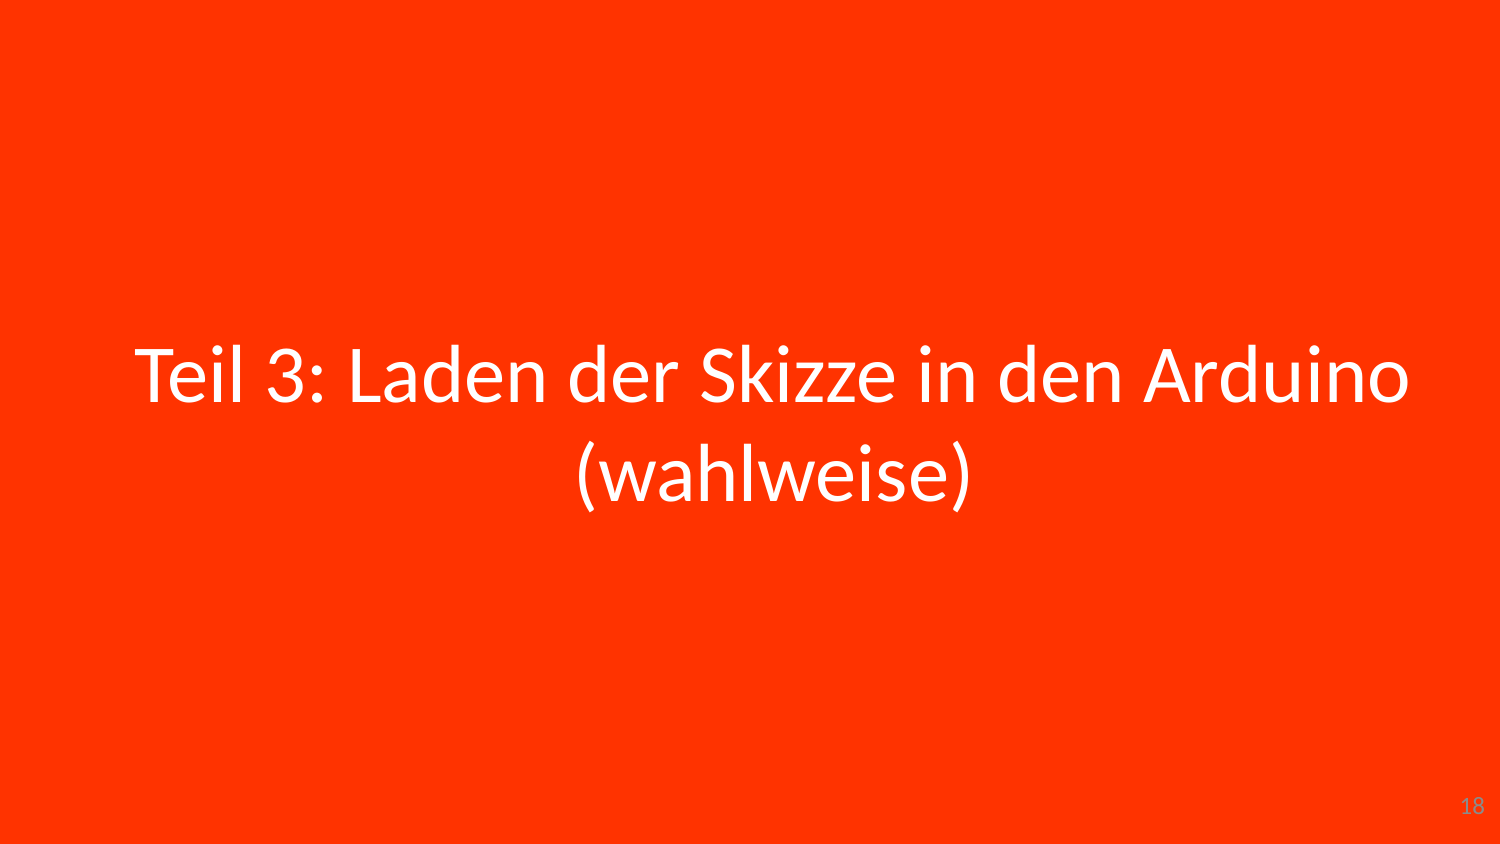

# Teil 3: Laden der Skizze in den Arduino (wahlweise)